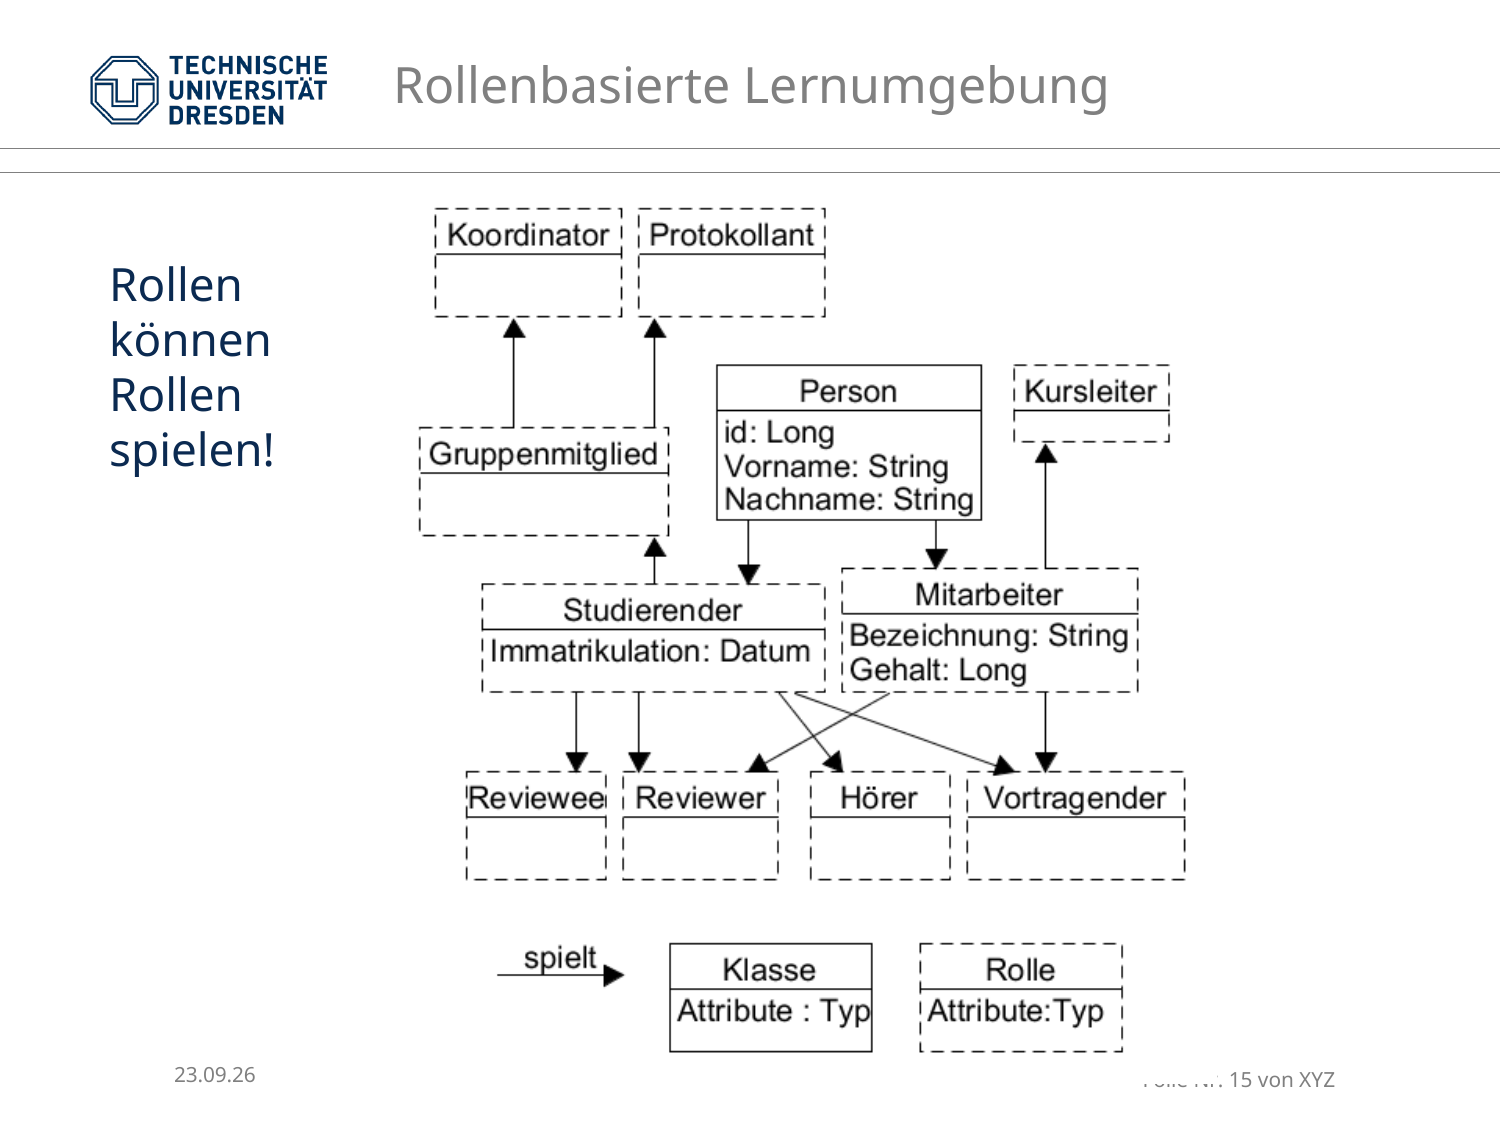

# Rollenbasierte Lernumgebung
Rollen können Rollen spielen!